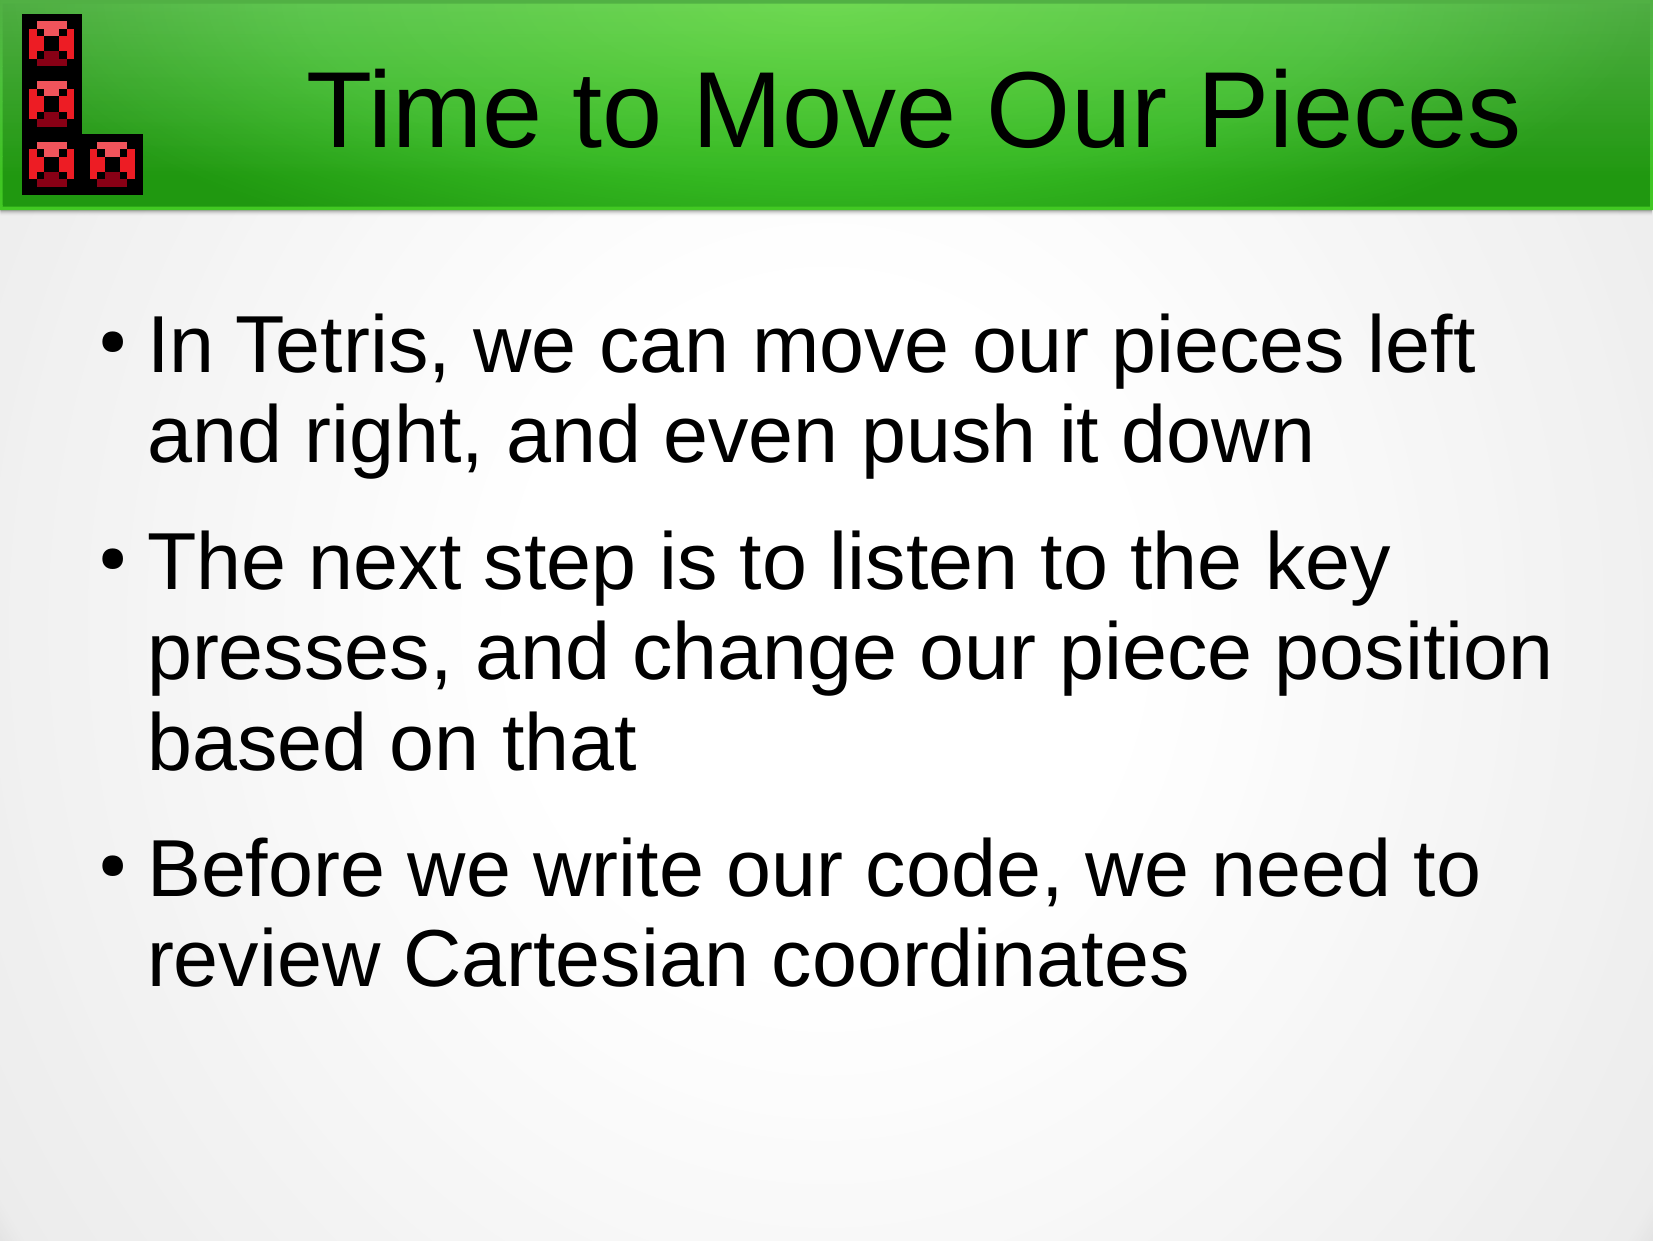

# Time to Move Our Pieces
In Tetris, we can move our pieces left and right, and even push it down
The next step is to listen to the key presses, and change our piece position based on that
Before we write our code, we need to review Cartesian coordinates